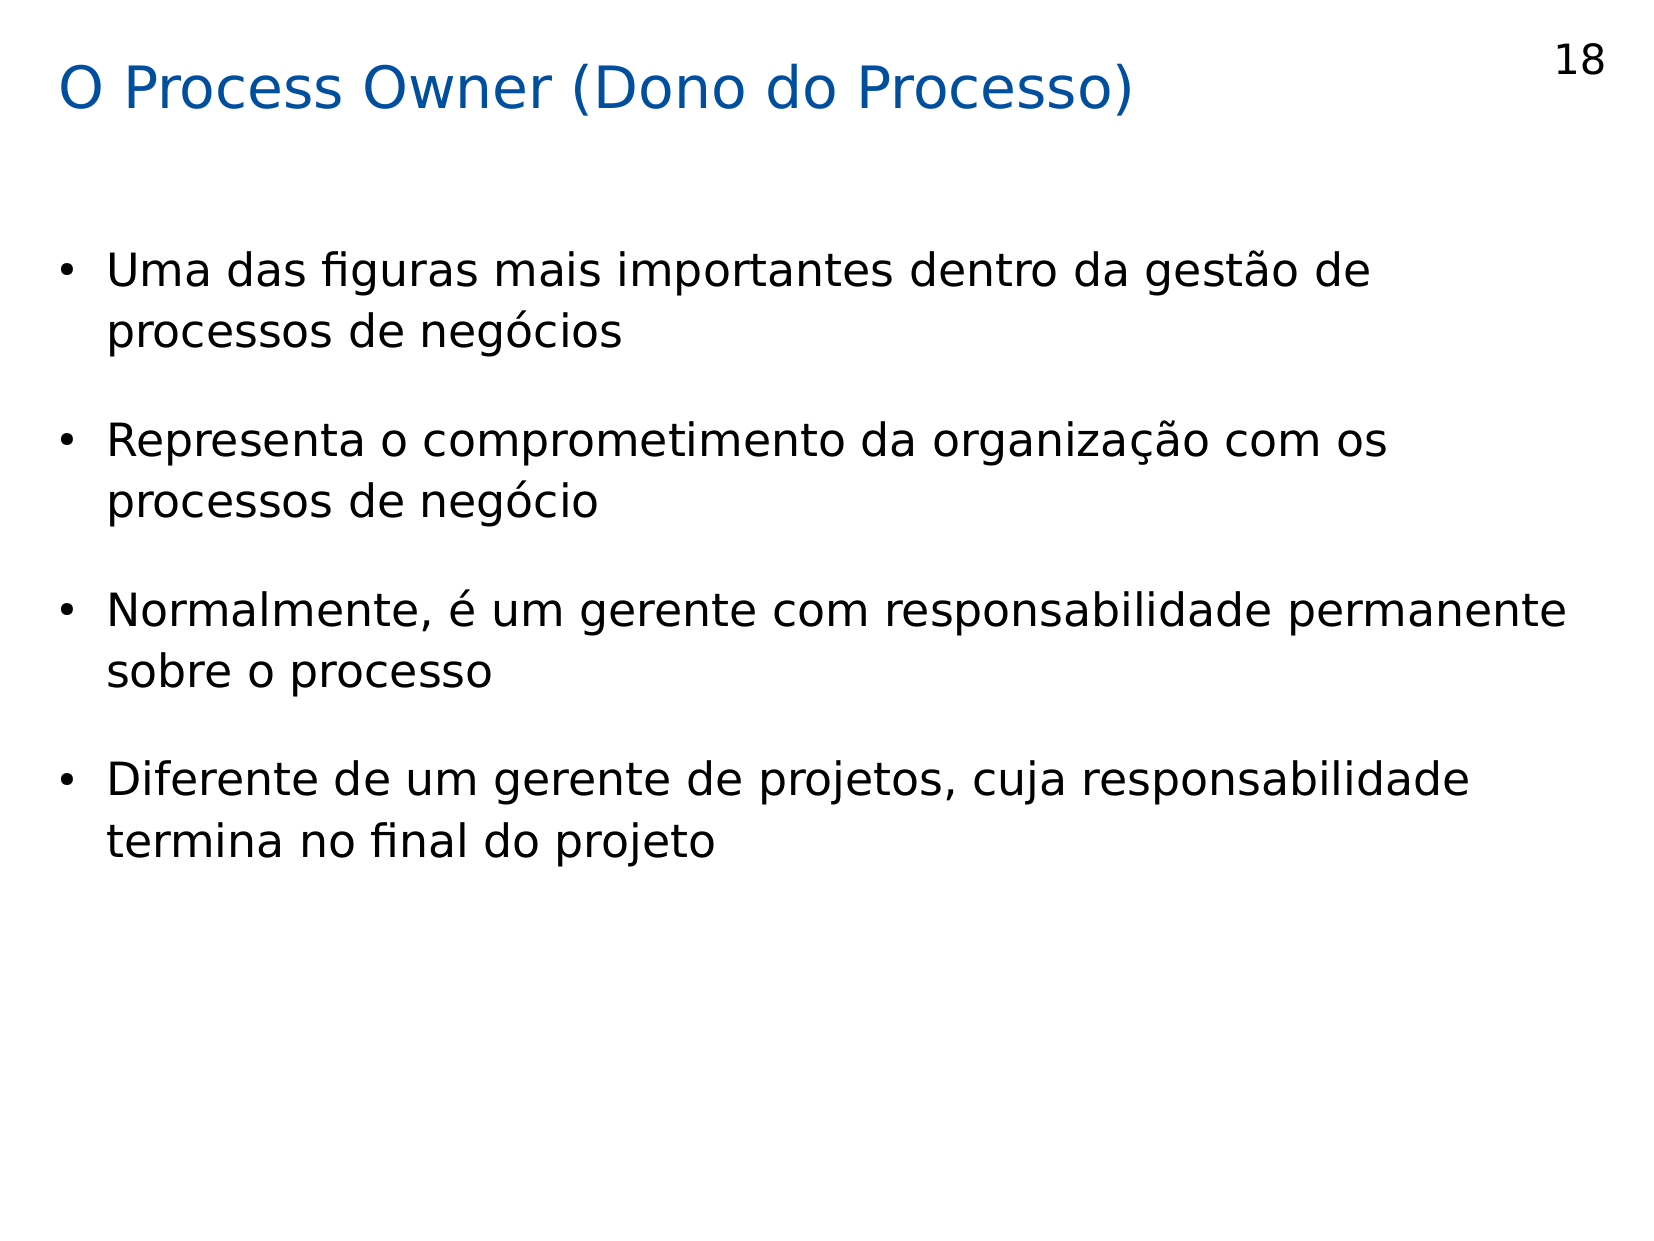

# O Process Owner (Dono do Processo)
18
Uma das figuras mais importantes dentro da gestão de processos de negócios
Representa o comprometimento da organização com os processos de negócio
Normalmente, é um gerente com responsabilidade permanente sobre o processo
Diferente de um gerente de projetos, cuja responsabilidade termina no final do projeto